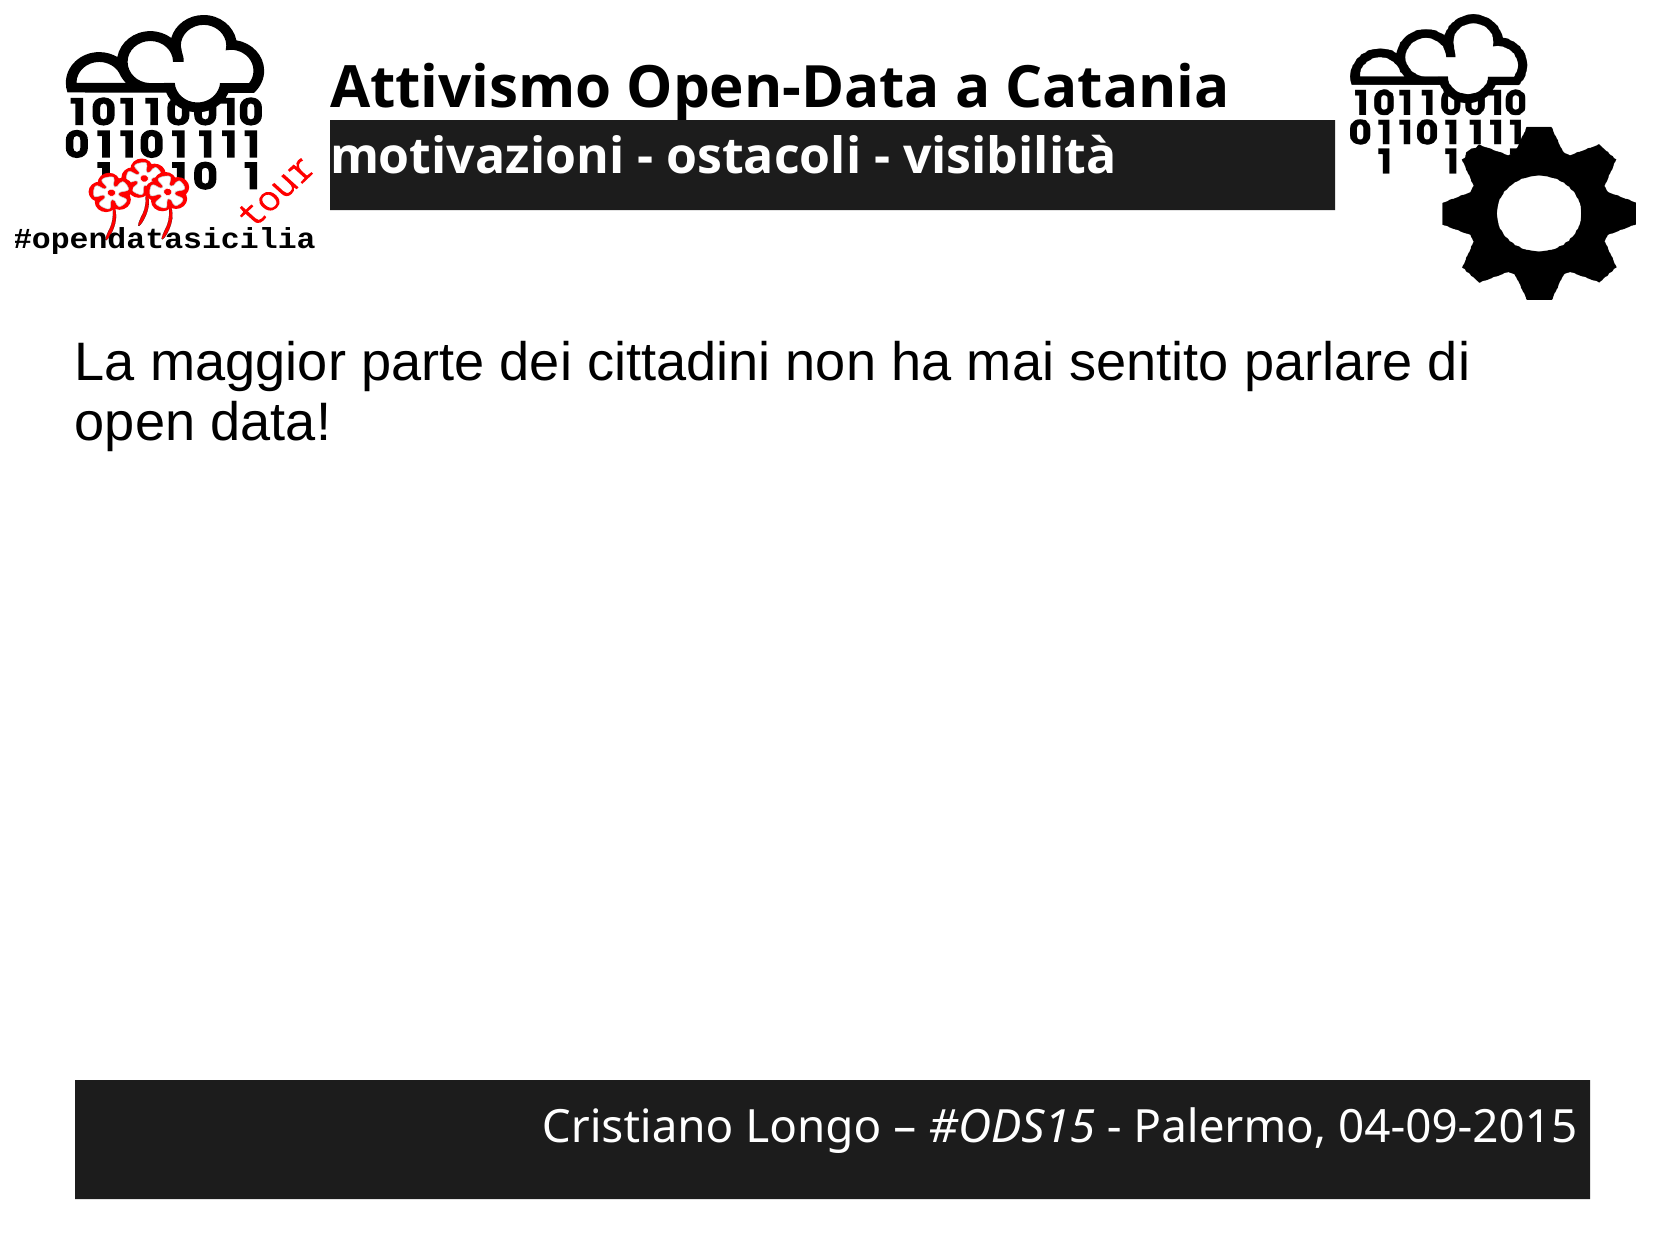

# Attivismo Open-Data a Catania
motivazioni - ostacoli - visibilità
La maggior parte dei cittadini non ha mai sentito parlare di open data!
 Cristiano Longo – #ODS15 - Palermo, 04-09-2015